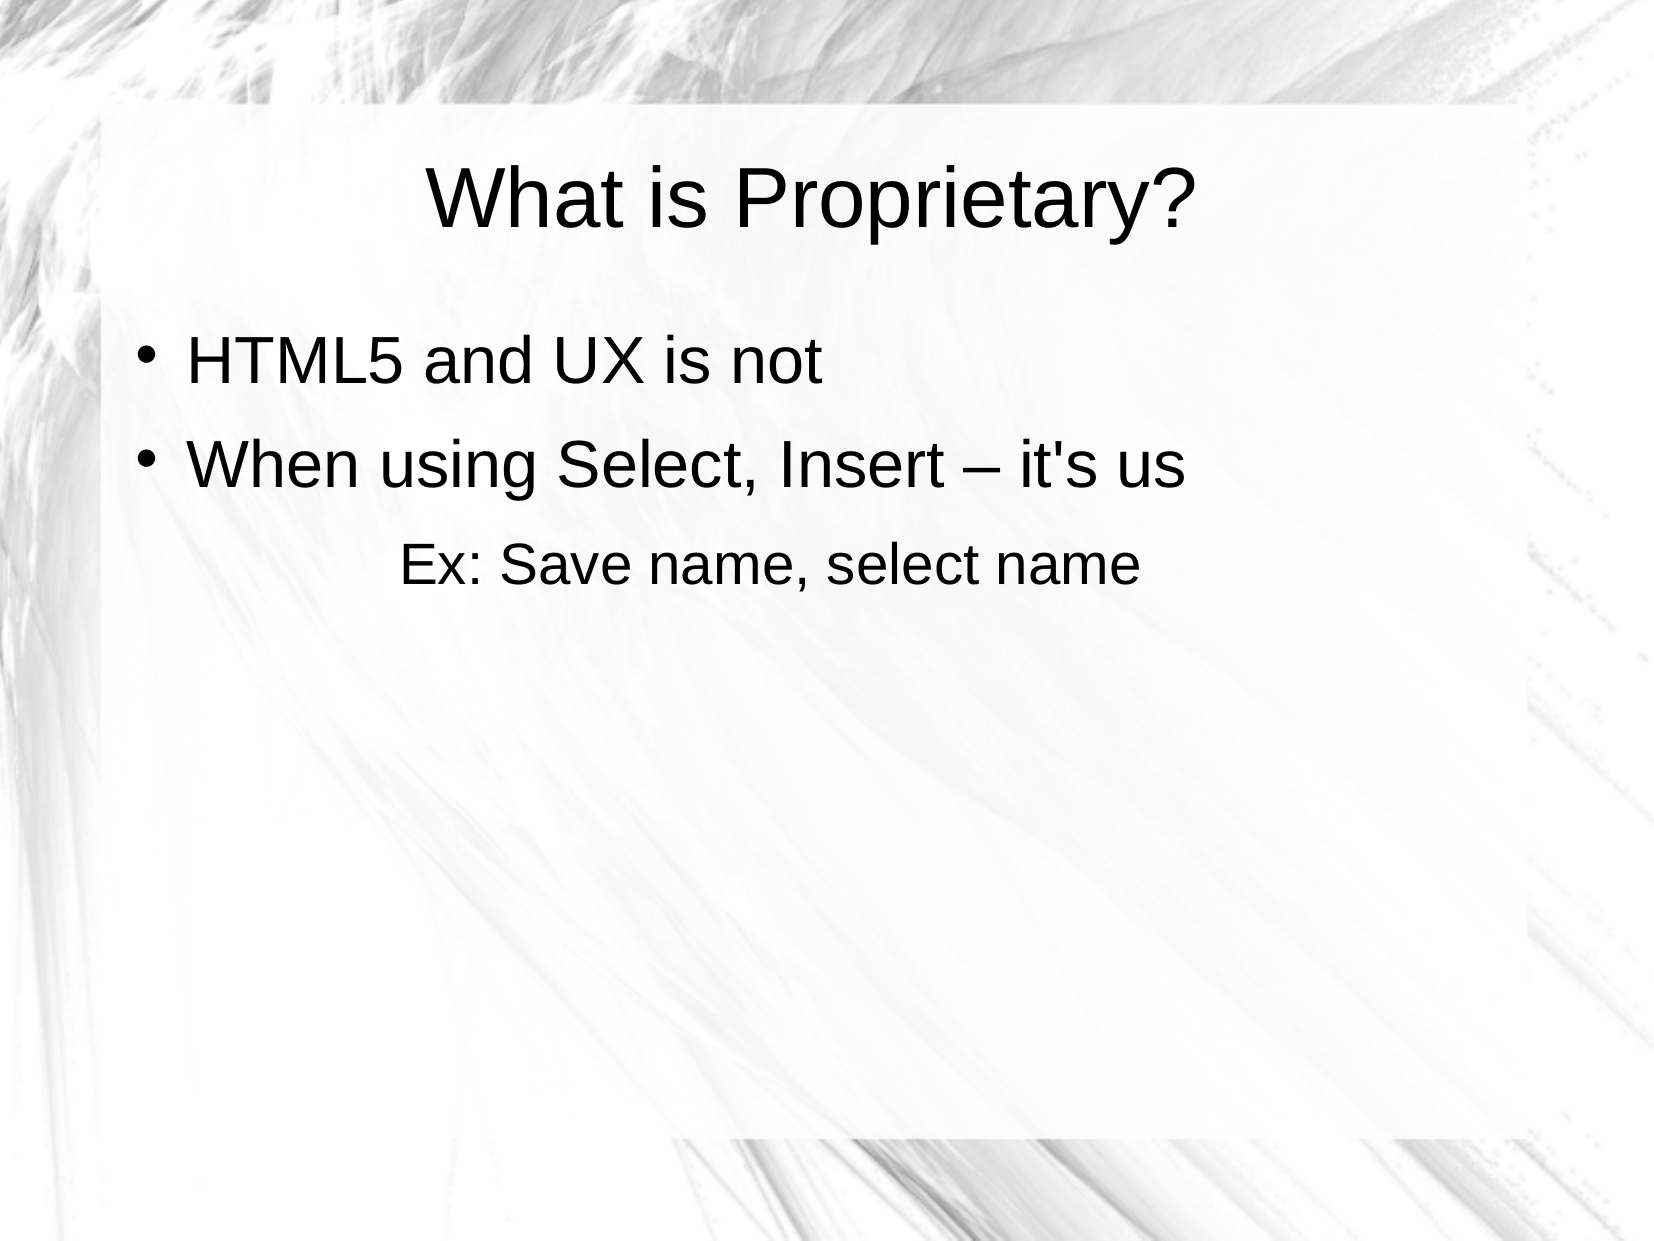

# What is Proprietary?
HTML5 and UX is not
When using Select, Insert – it's us
Ex: Save name, select name